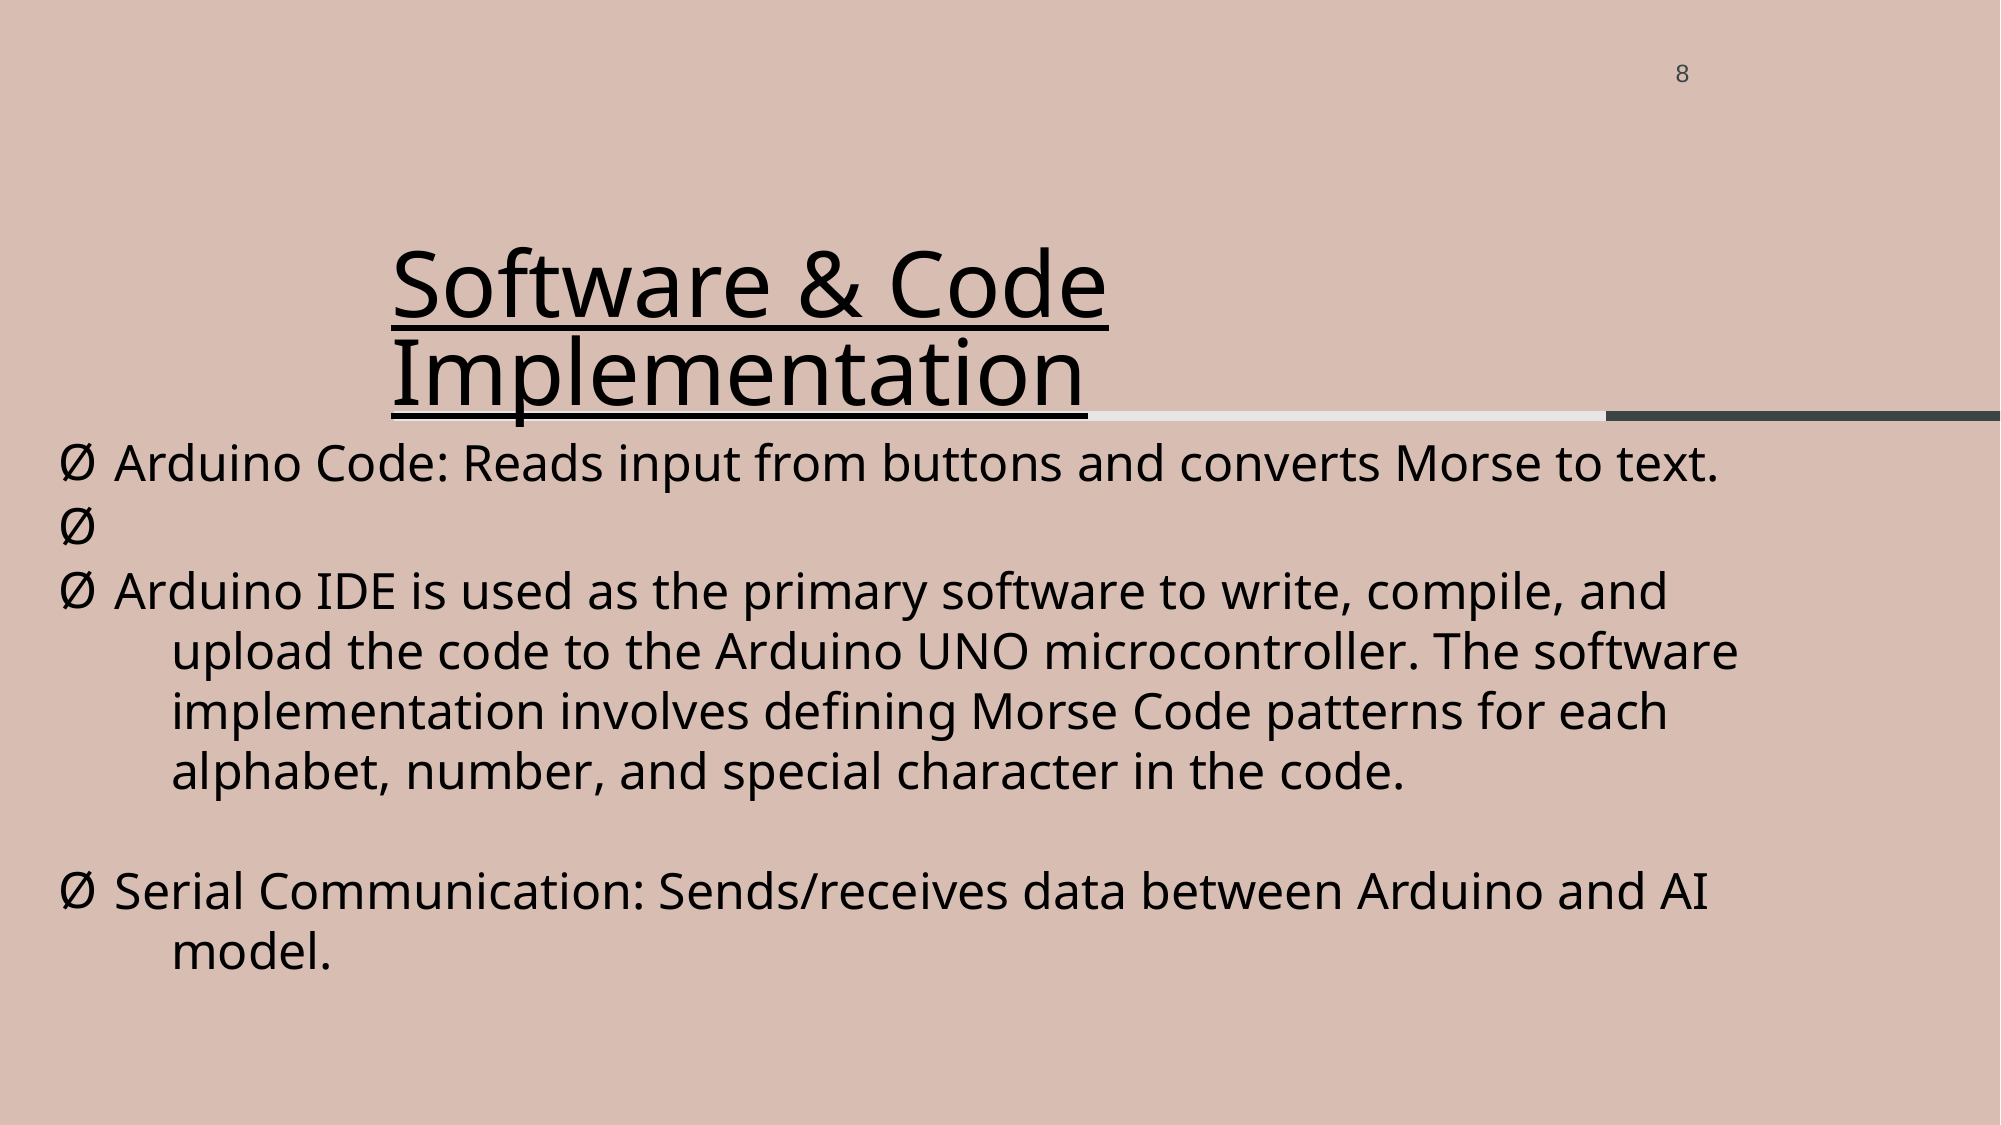

# Software & Code Implementation
Arduino Code: Reads input from buttons and converts Morse to text.
Arduino IDE is used as the primary software to write, compile, and upload the code to the Arduino UNO microcontroller. The software implementation involves defining Morse Code patterns for each alphabet, number, and special character in the code.
Serial Communication: Sends/receives data between Arduino and AI model.